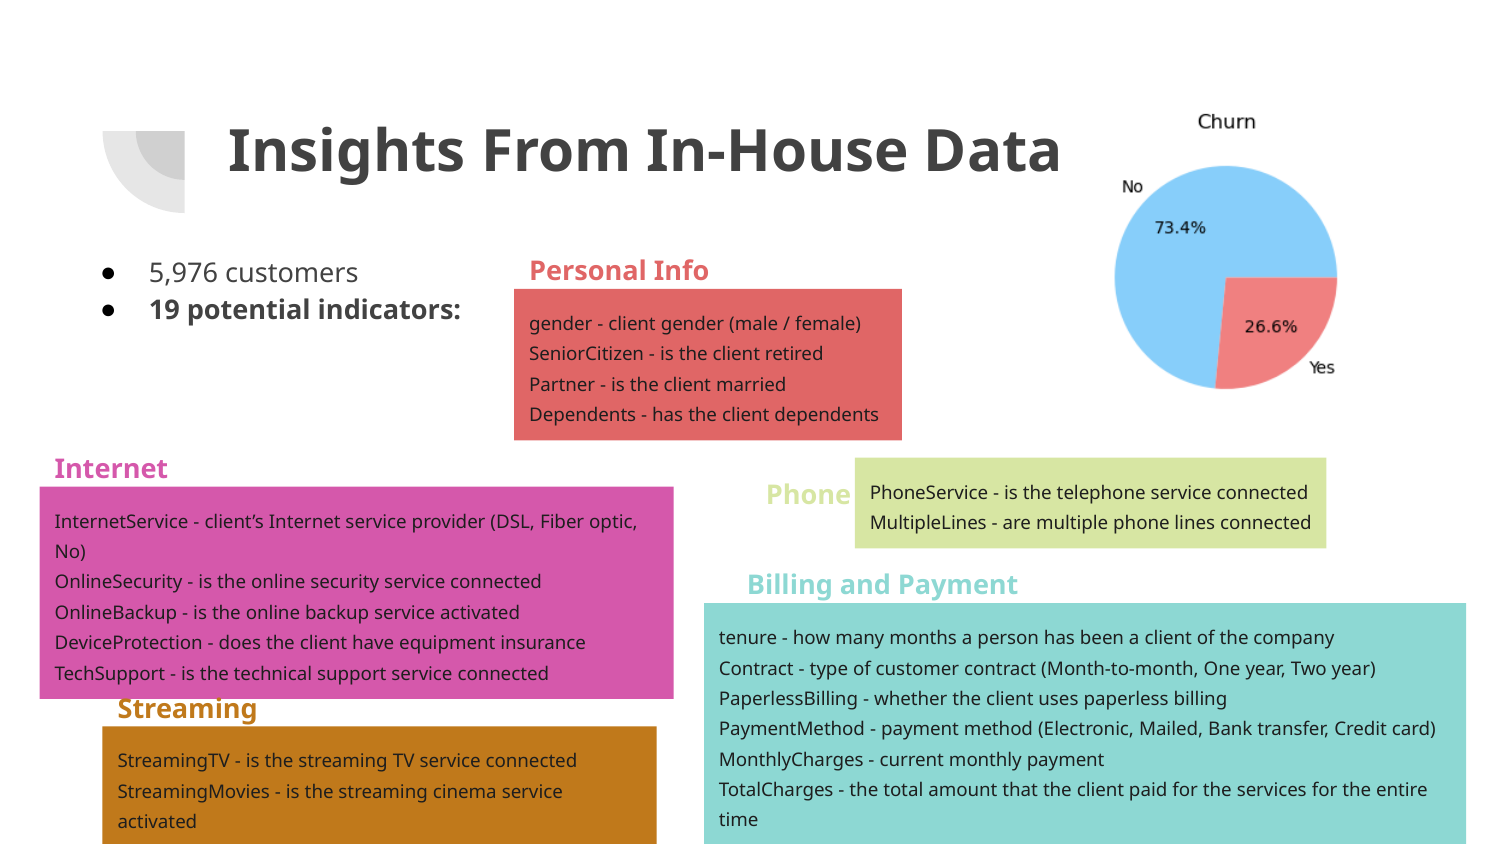

# Insights From In-House Data
5,976 customers
19 potential indicators:
Personal Info
gender - client gender (male / female)
SeniorCitizen - is the client retired
Partner - is the client married
Dependents - has the client dependents
Internet
PhoneService - is the telephone service connected
MultipleLines - are multiple phone lines connected
 Phone
InternetService - client’s Internet service provider (DSL, Fiber optic, No)
OnlineSecurity - is the online security service connected
OnlineBackup - is the online backup service activated
DeviceProtection - does the client have equipment insurance
TechSupport - is the technical support service connected
Billing and Payment Profile
tenure - how many months a person has been a client of the company
Contract - type of customer contract (Month-to-month, One year, Two year)
PaperlessBilling - whether the client uses paperless billing
PaymentMethod - payment method (Electronic, Mailed, Bank transfer, Credit card)
MonthlyCharges - current monthly payment
TotalCharges - the total amount that the client paid for the services for the entire time
Streaming
StreamingTV - is the streaming TV service connected
StreamingMovies - is the streaming cinema service activated